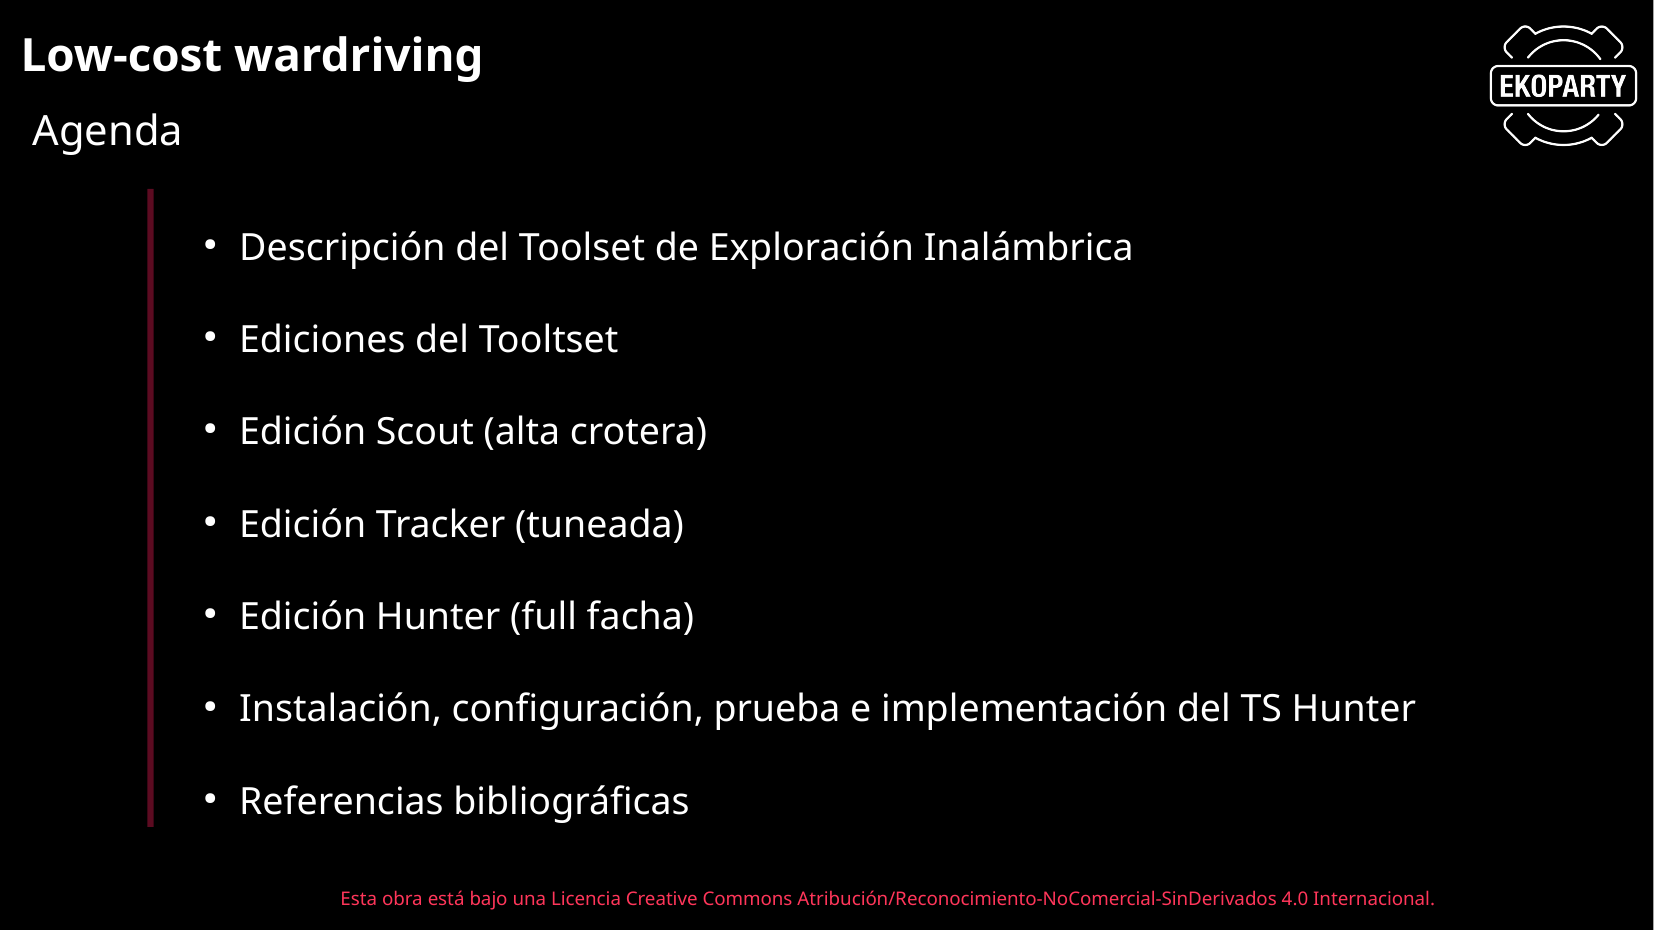

Low-cost wardriving
Agenda
Descripción del Toolset de Exploración Inalámbrica
Ediciones del Tooltset
Edición Scout (alta crotera)
Edición Tracker (tuneada)
Edición Hunter (full facha)
Instalación, configuración, prueba e implementación del TS Hunter
Referencias bibliográficas
Esta obra está bajo una Licencia Creative Commons Atribución/Reconocimiento-NoComercial-SinDerivados 4.0 Internacional.